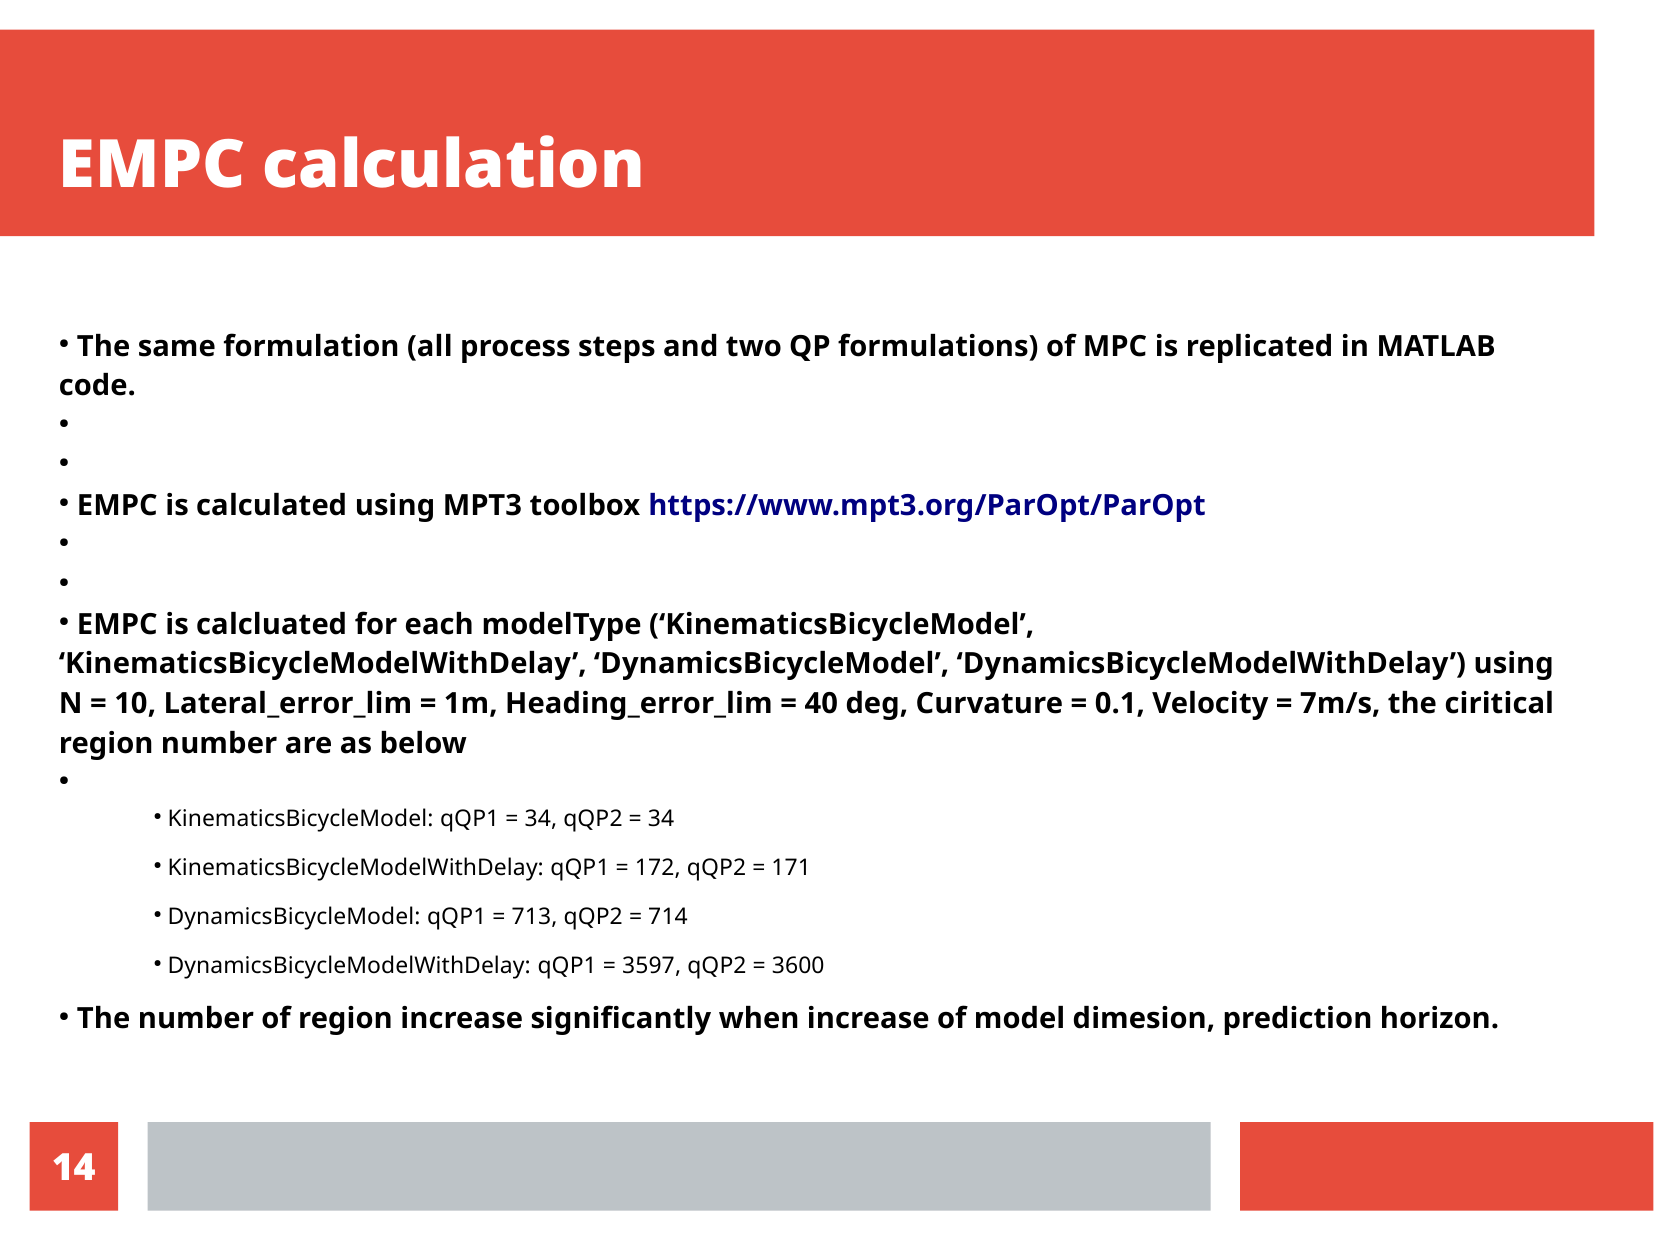

# EMPC calculation
 The same formulation (all process steps and two QP formulations) of MPC is replicated in MATLAB code.
 EMPC is calculated using MPT3 toolbox https://www.mpt3.org/ParOpt/ParOpt
 EMPC is calcluated for each modelType (‘KinematicsBicycleModel’, ‘KinematicsBicycleModelWithDelay’, ‘DynamicsBicycleModel’, ‘DynamicsBicycleModelWithDelay’) using N = 10, Lateral_error_lim = 1m, Heading_error_lim = 40 deg, Curvature = 0.1, Velocity = 7m/s, the ciritical region number are as below
 KinematicsBicycleModel: qQP1 = 34, qQP2 = 34
 KinematicsBicycleModelWithDelay: qQP1 = 172, qQP2 = 171
 DynamicsBicycleModel: qQP1 = 713, qQP2 = 714
 DynamicsBicycleModelWithDelay: qQP1 = 3597, qQP2 = 3600
 The number of region increase significantly when increase of model dimesion, prediction horizon.
14